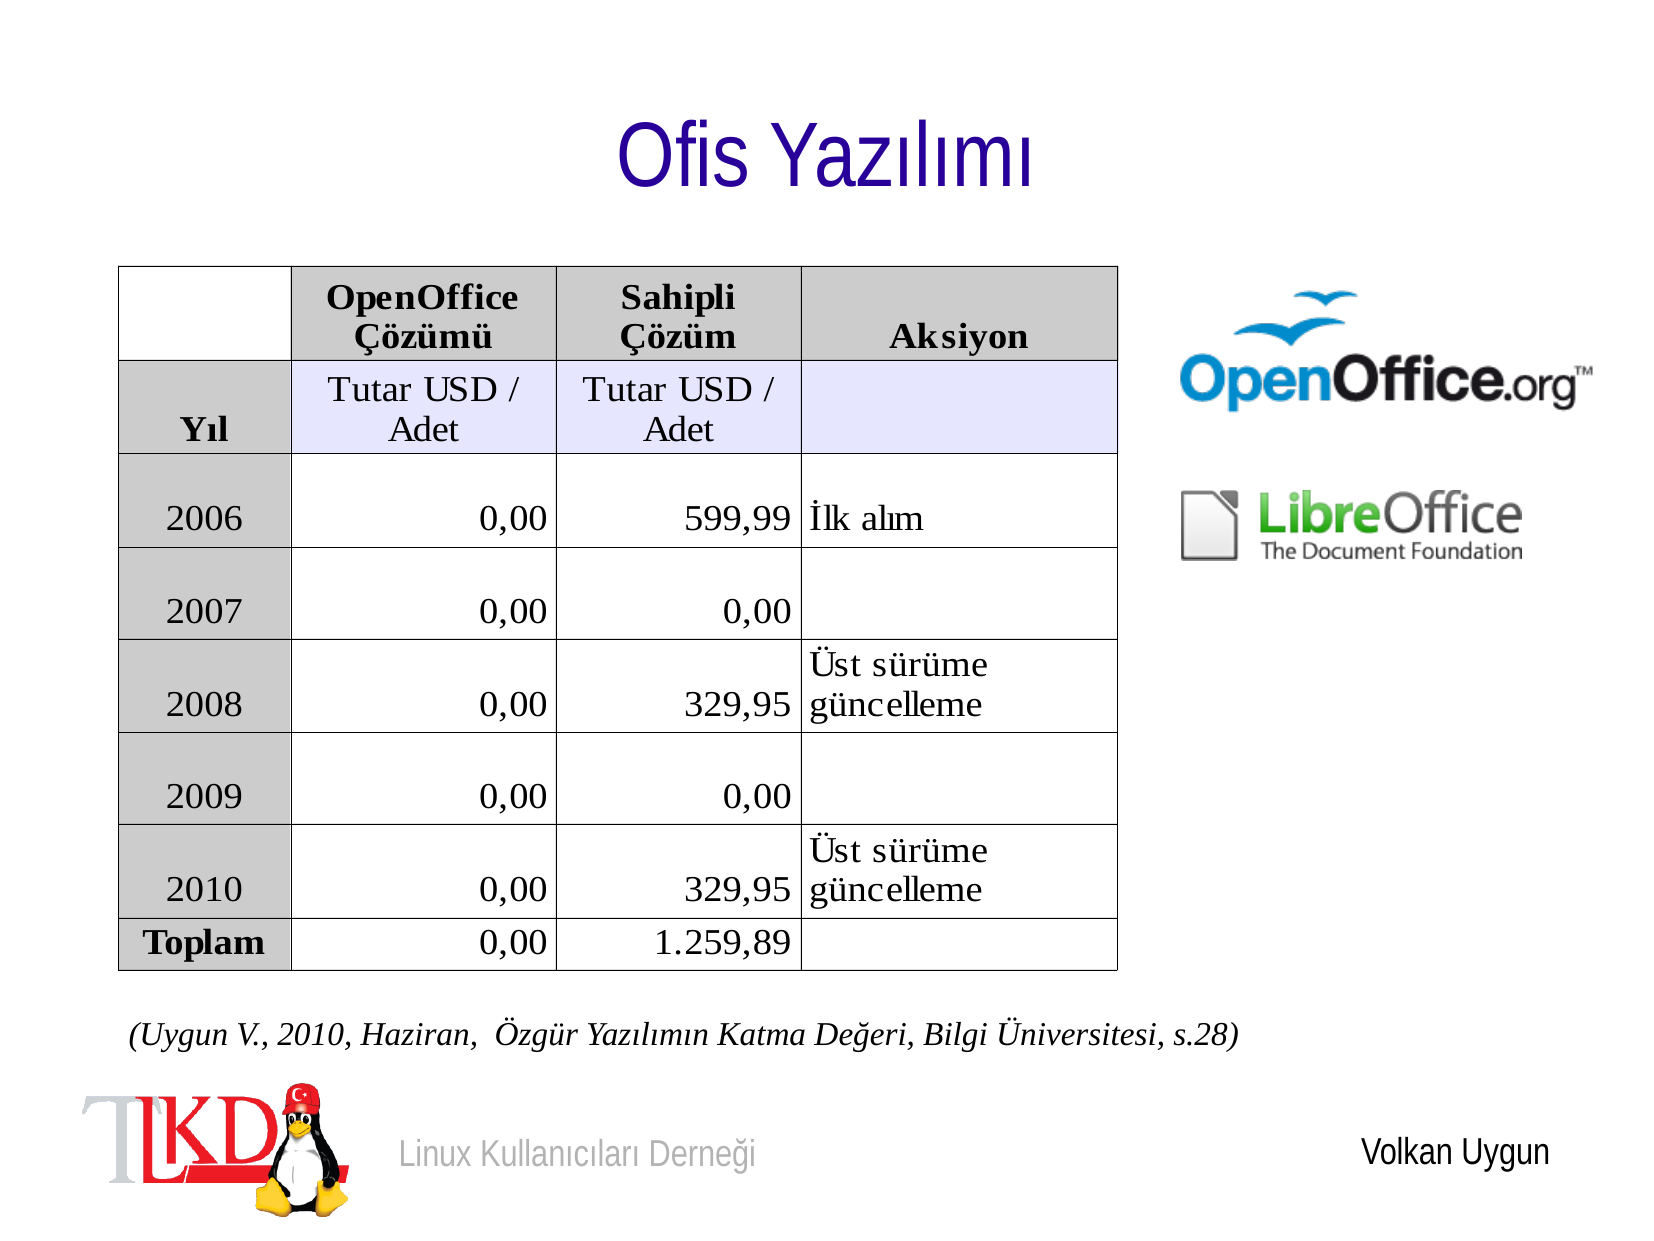

# Ofis Yazılımı
 (Uygun V., 2010, Haziran, Özgür Yazılımın Katma Değeri, Bilgi Üniversitesi, s.28)
Volkan Uygun
Linux Kullanıcıları Derneği